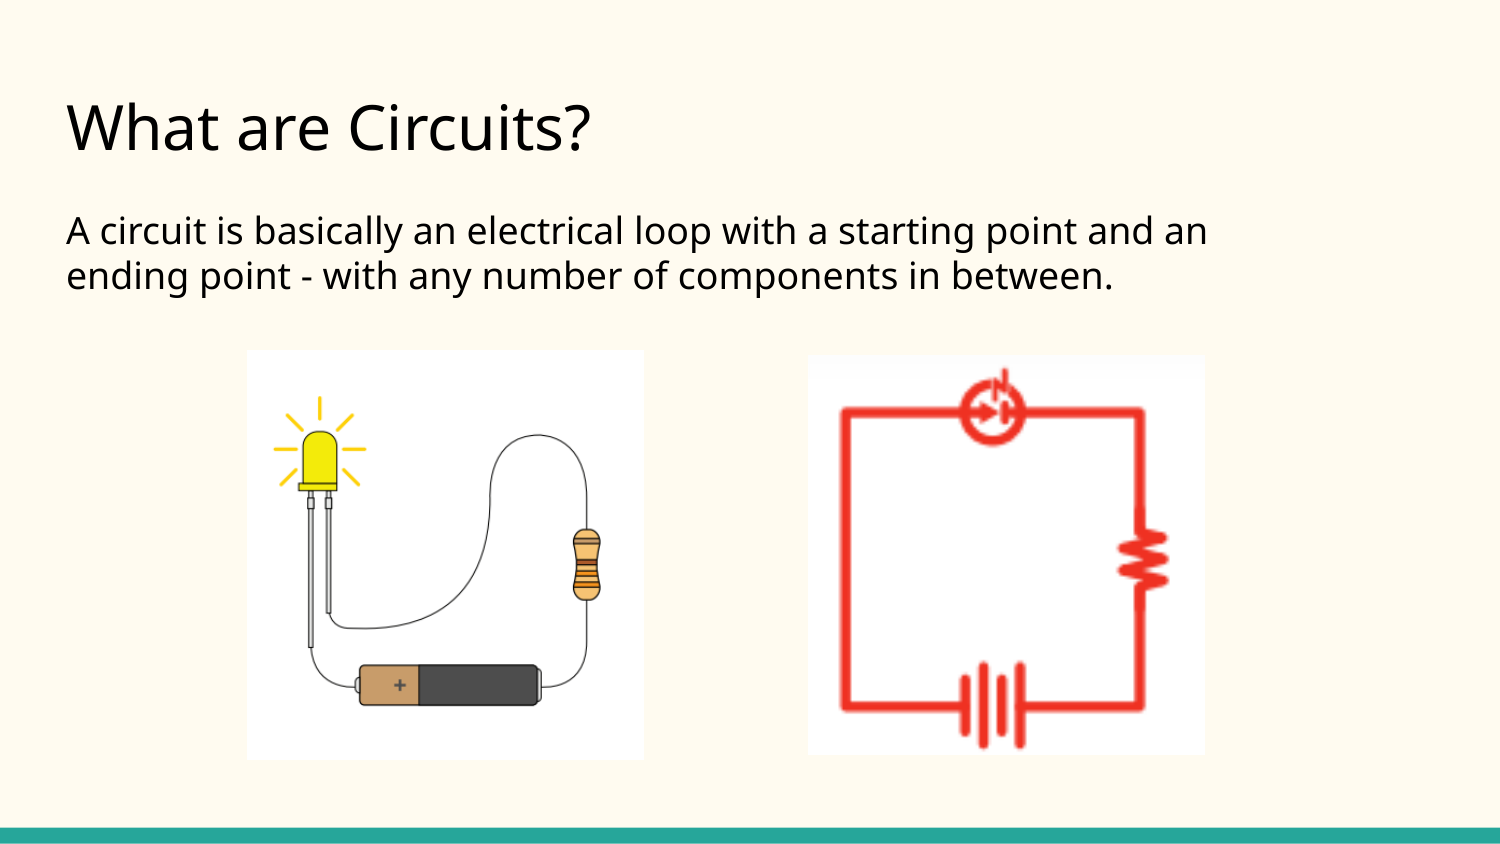

# What are Circuits?
A circuit is basically an electrical loop with a starting point and an
ending point - with any number of components in between.